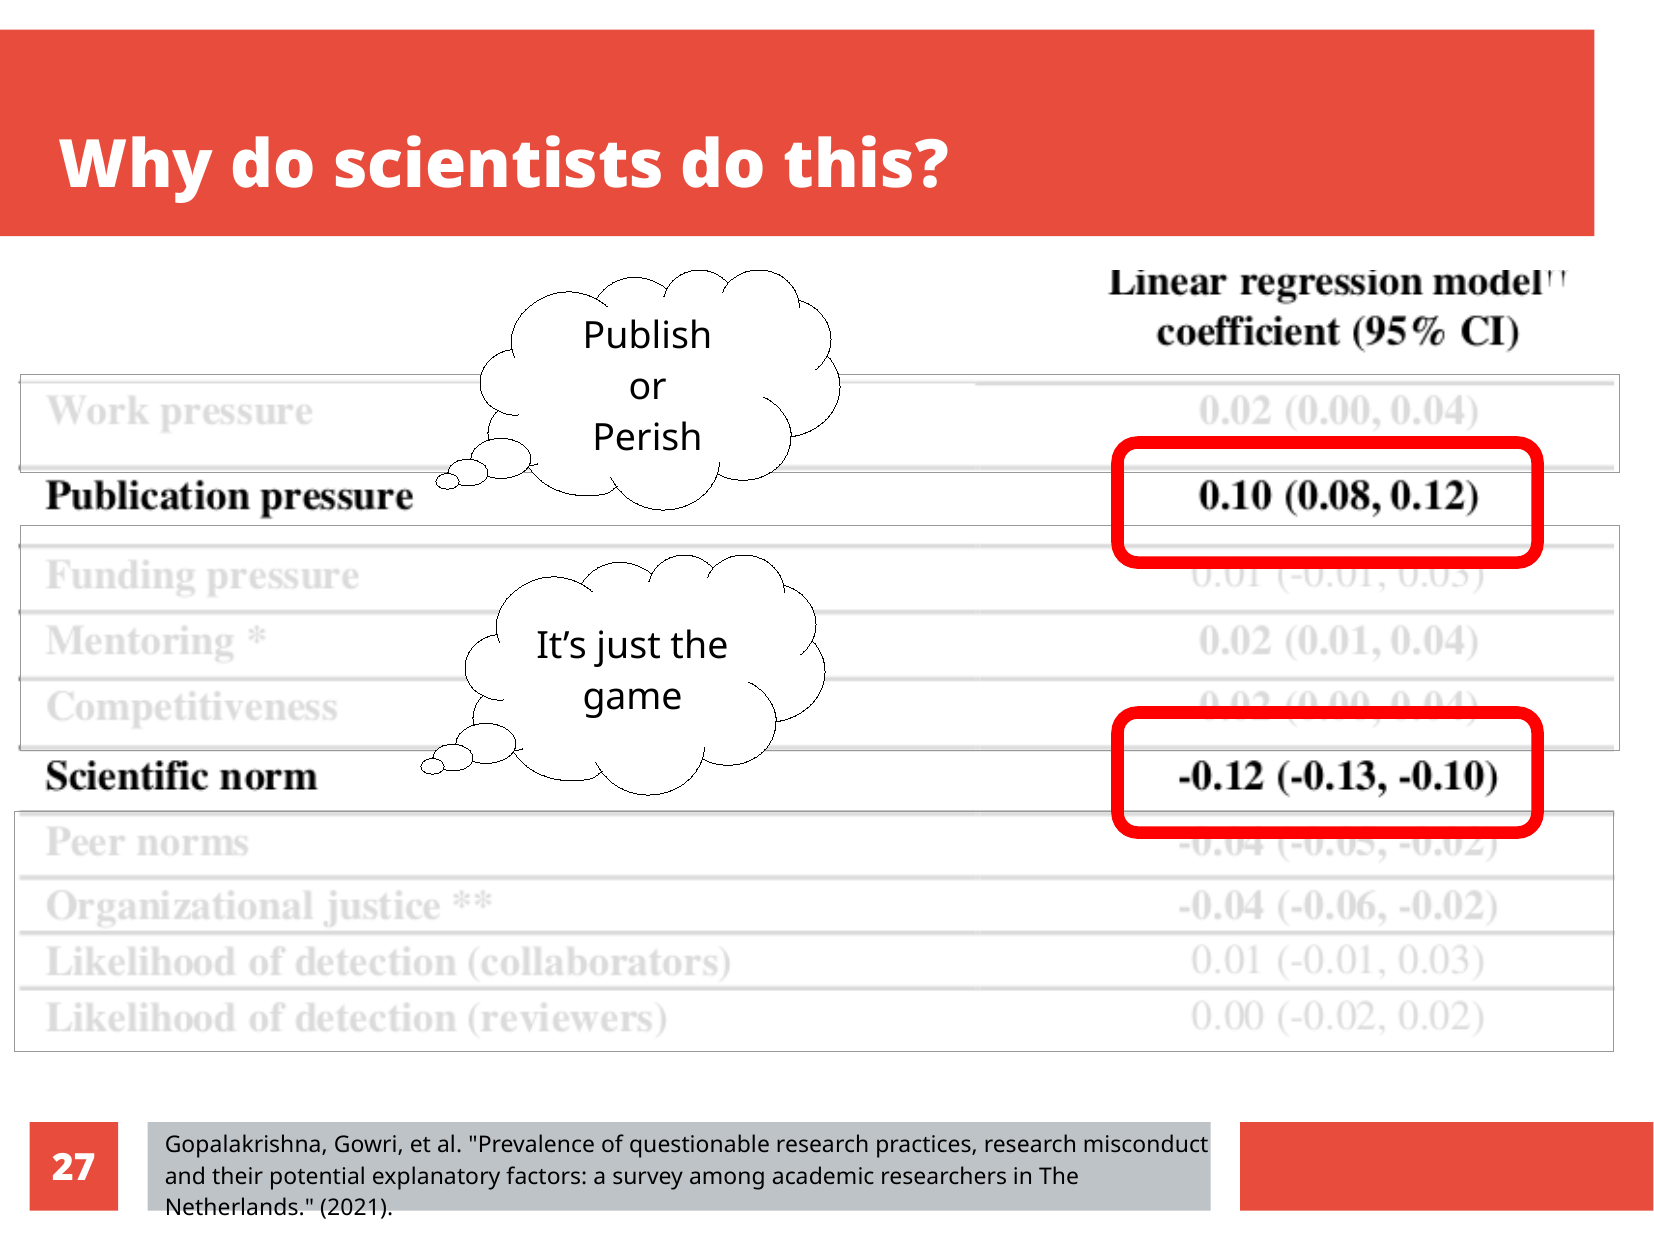

# Why do scientists do this?
Publish
or
Perish
It’s just the game
Gopalakrishna, Gowri, et al. "Prevalence of questionable research practices, research misconduct and their potential explanatory factors: a survey among academic researchers in The Netherlands." (2021).
27